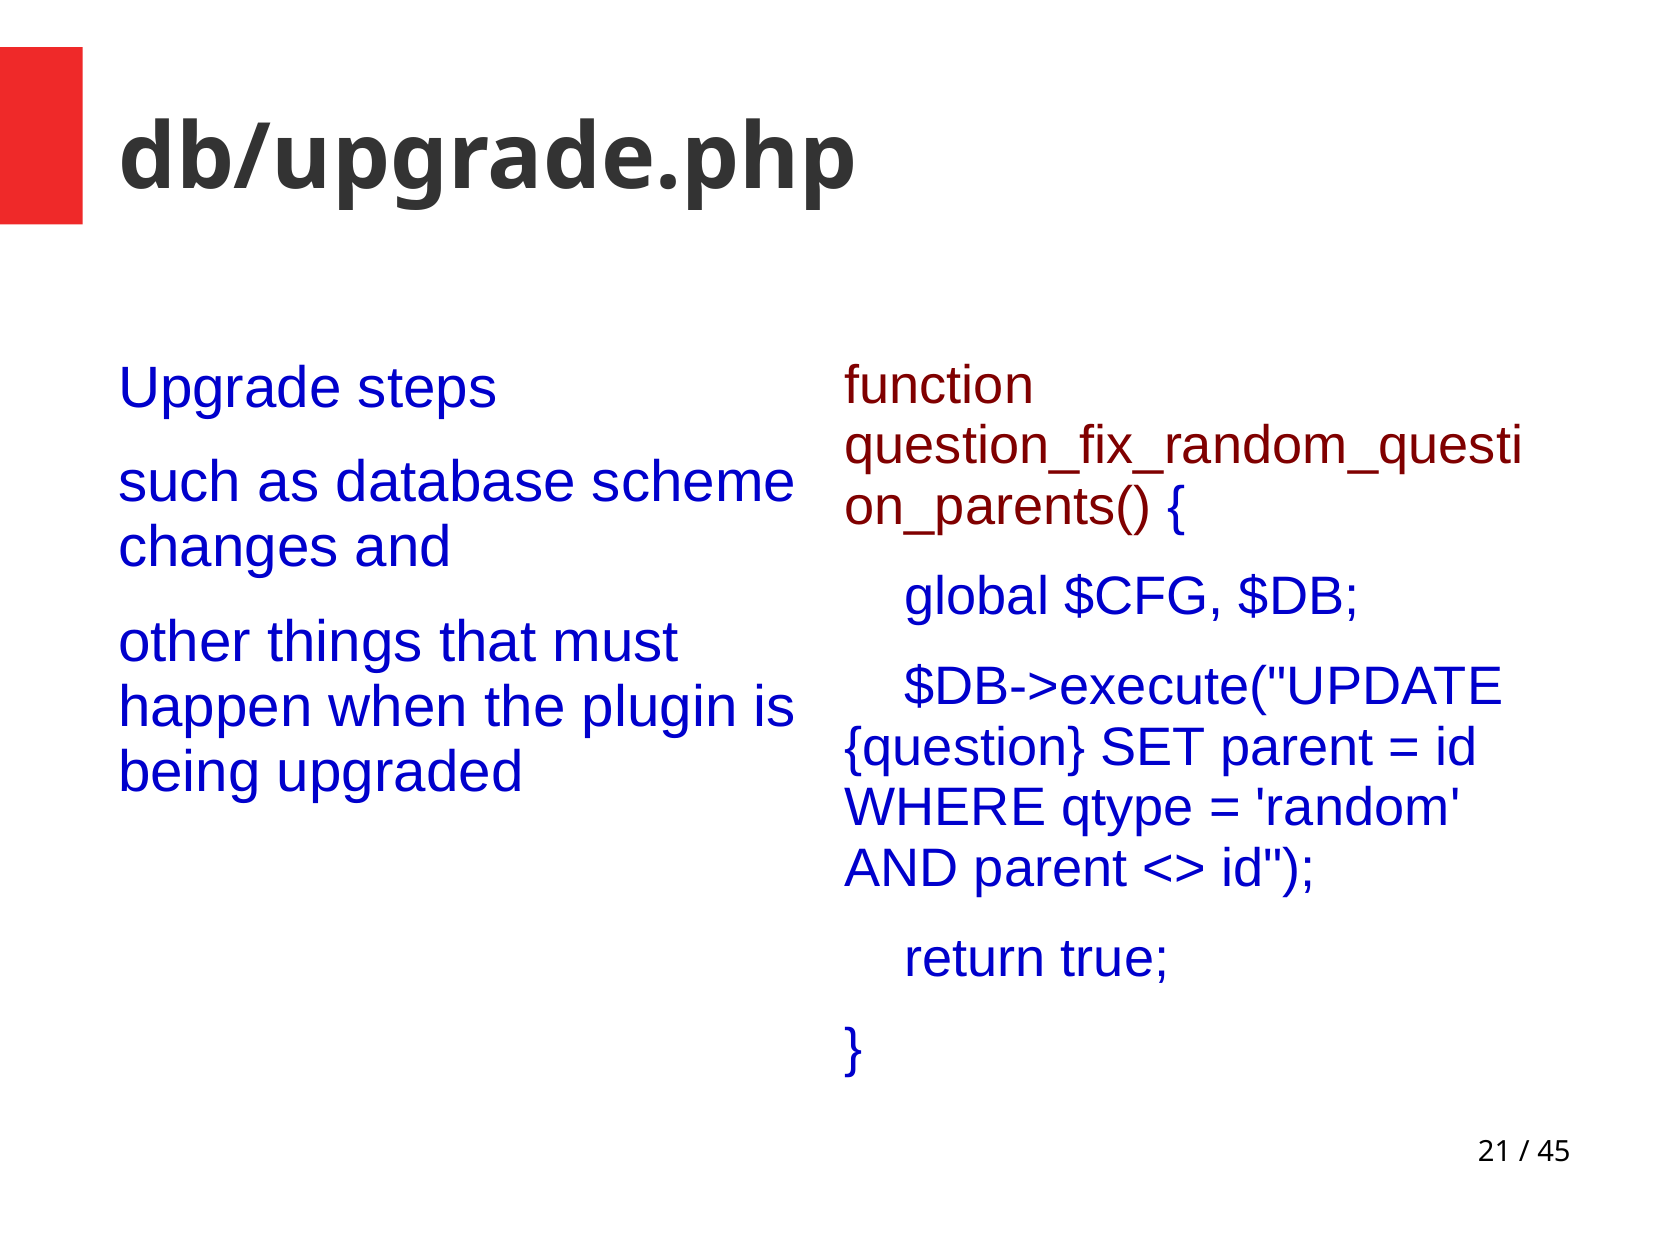

# db/upgrade.php
Upgrade steps
such as database scheme changes and
other things that must happen when the plugin is being upgraded
function question_fix_random_question_parents() {
 global $CFG, $DB;
 $DB->execute("UPDATE {question} SET parent = id WHERE qtype = 'random' AND parent <> id");
 return true;
}
21